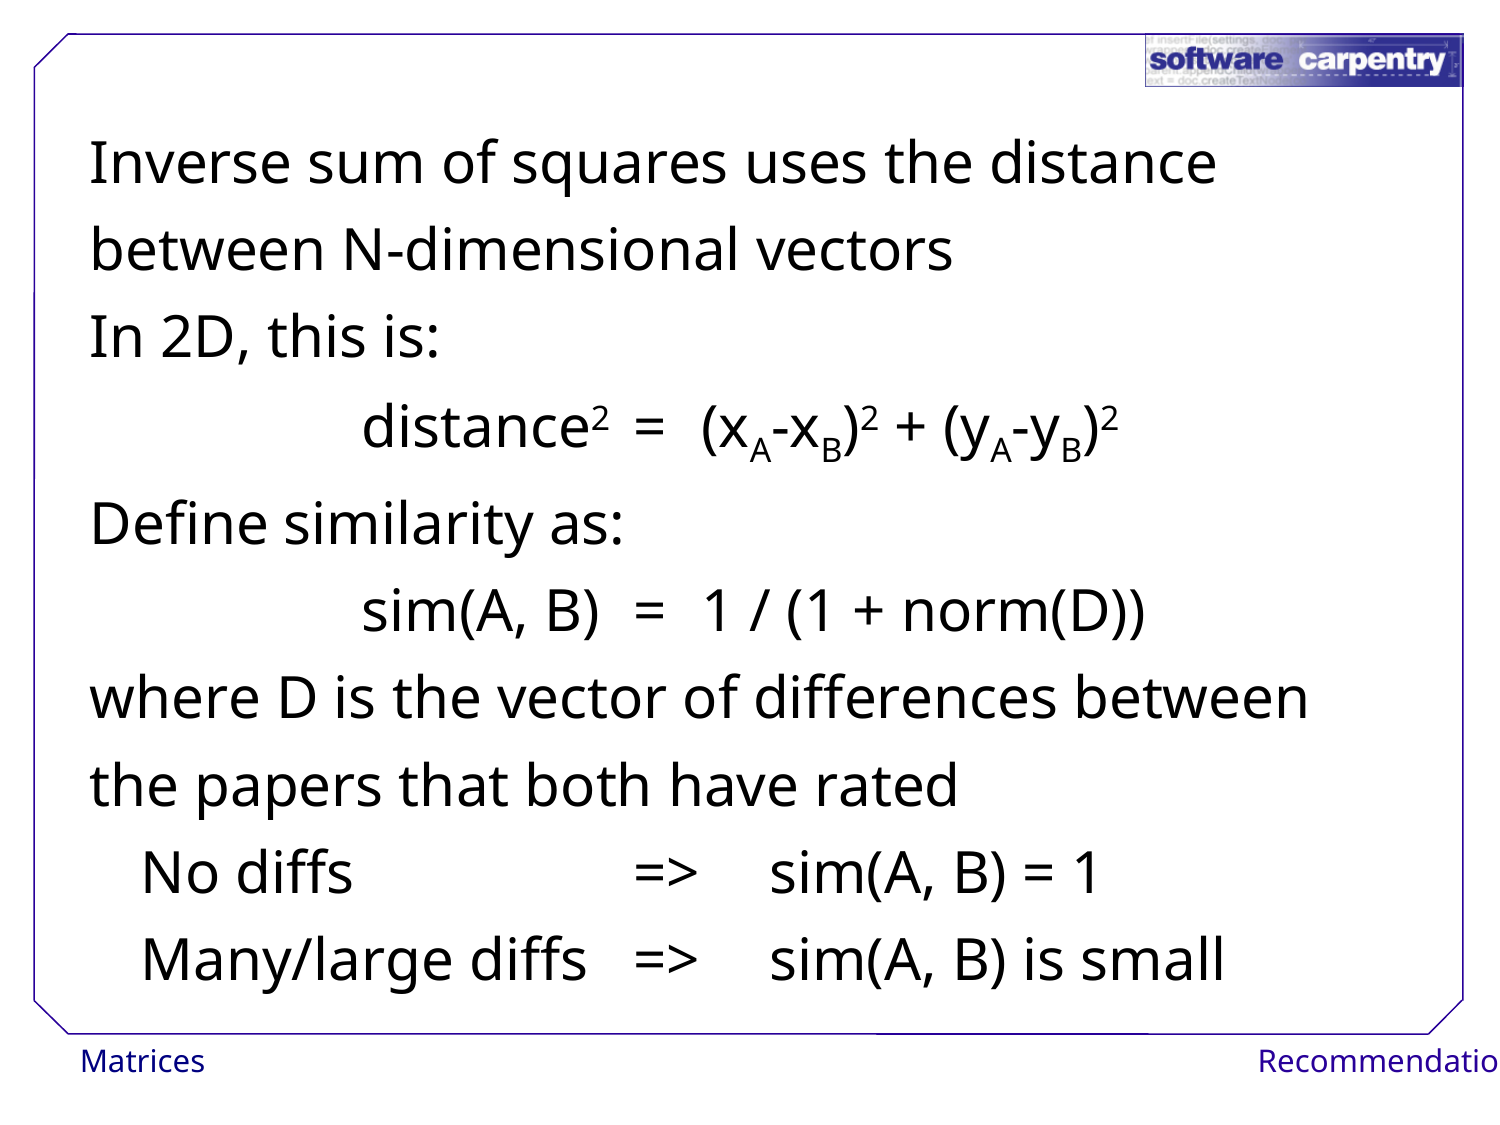

# Inverse sum of squares uses the distance
between N-dimensional vectors
In 2D, this is:
					distance2	=	(xA-xB)2 + (yA-yB)2
Define similarity as:
					sim(A, B)	=	1 / (1 + norm(D))
where D is the vector of differences between
the papers that both have rated
	No diffs					=>		sim(A, B) = 1
	Many/large diffs	=>		sim(A, B) is small